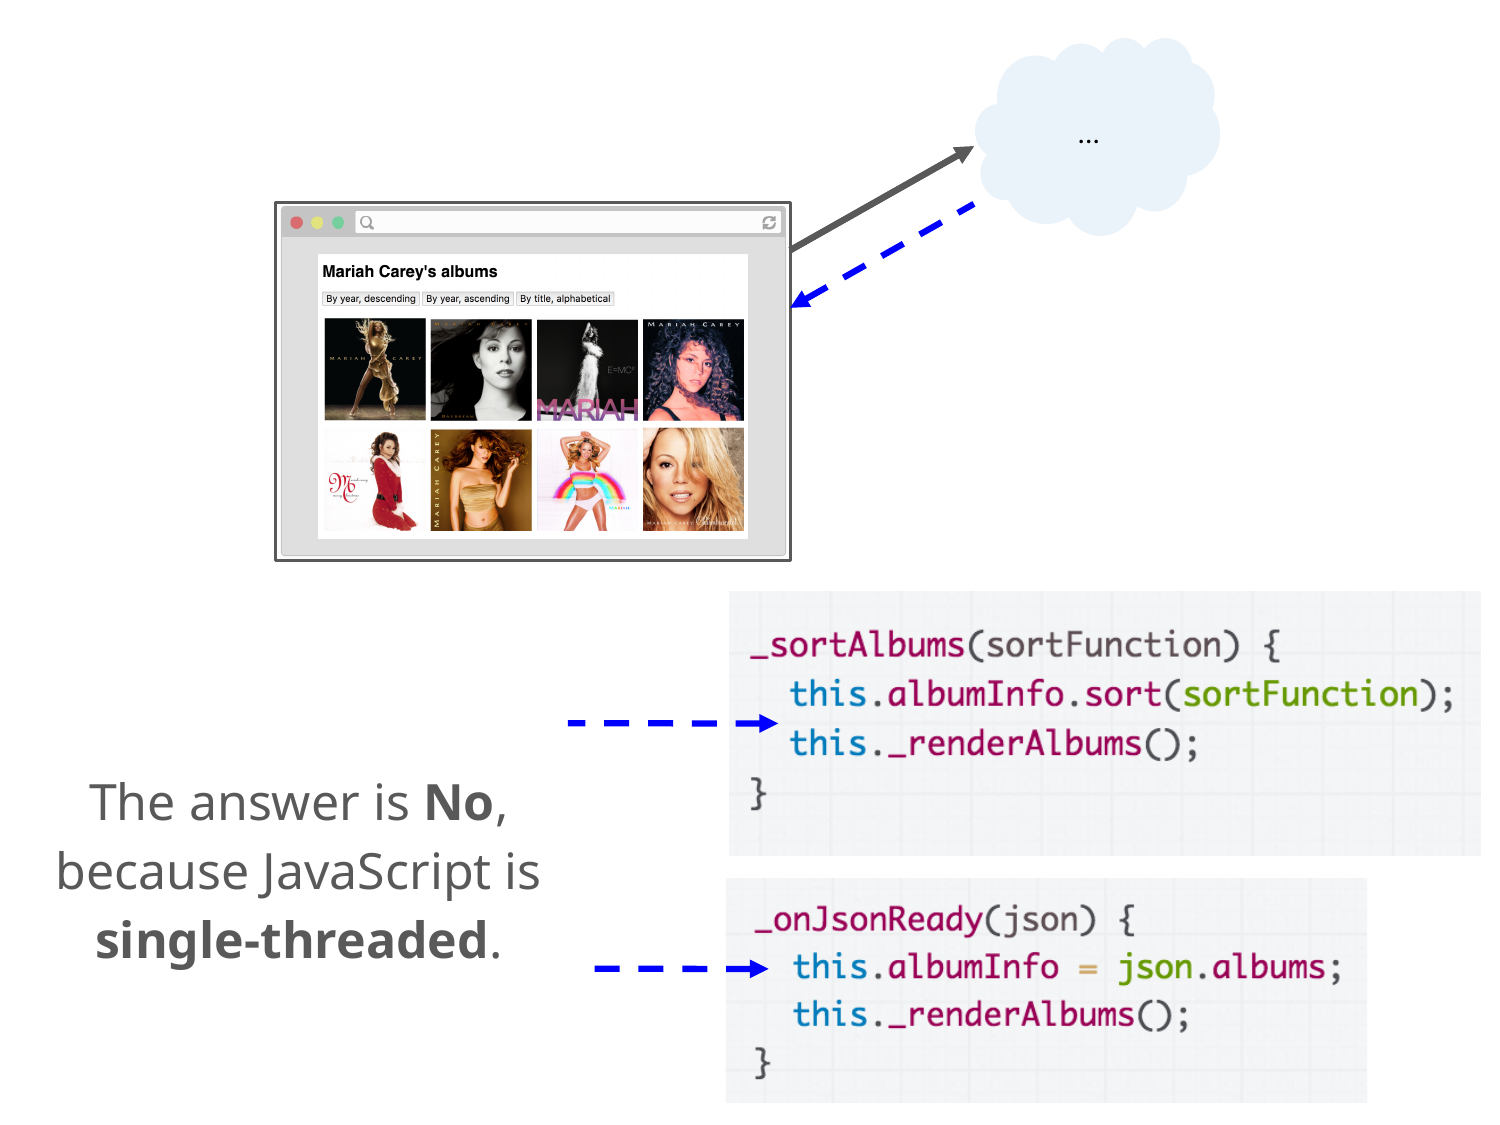

...
# The answer is No, because JavaScript is single-threaded.